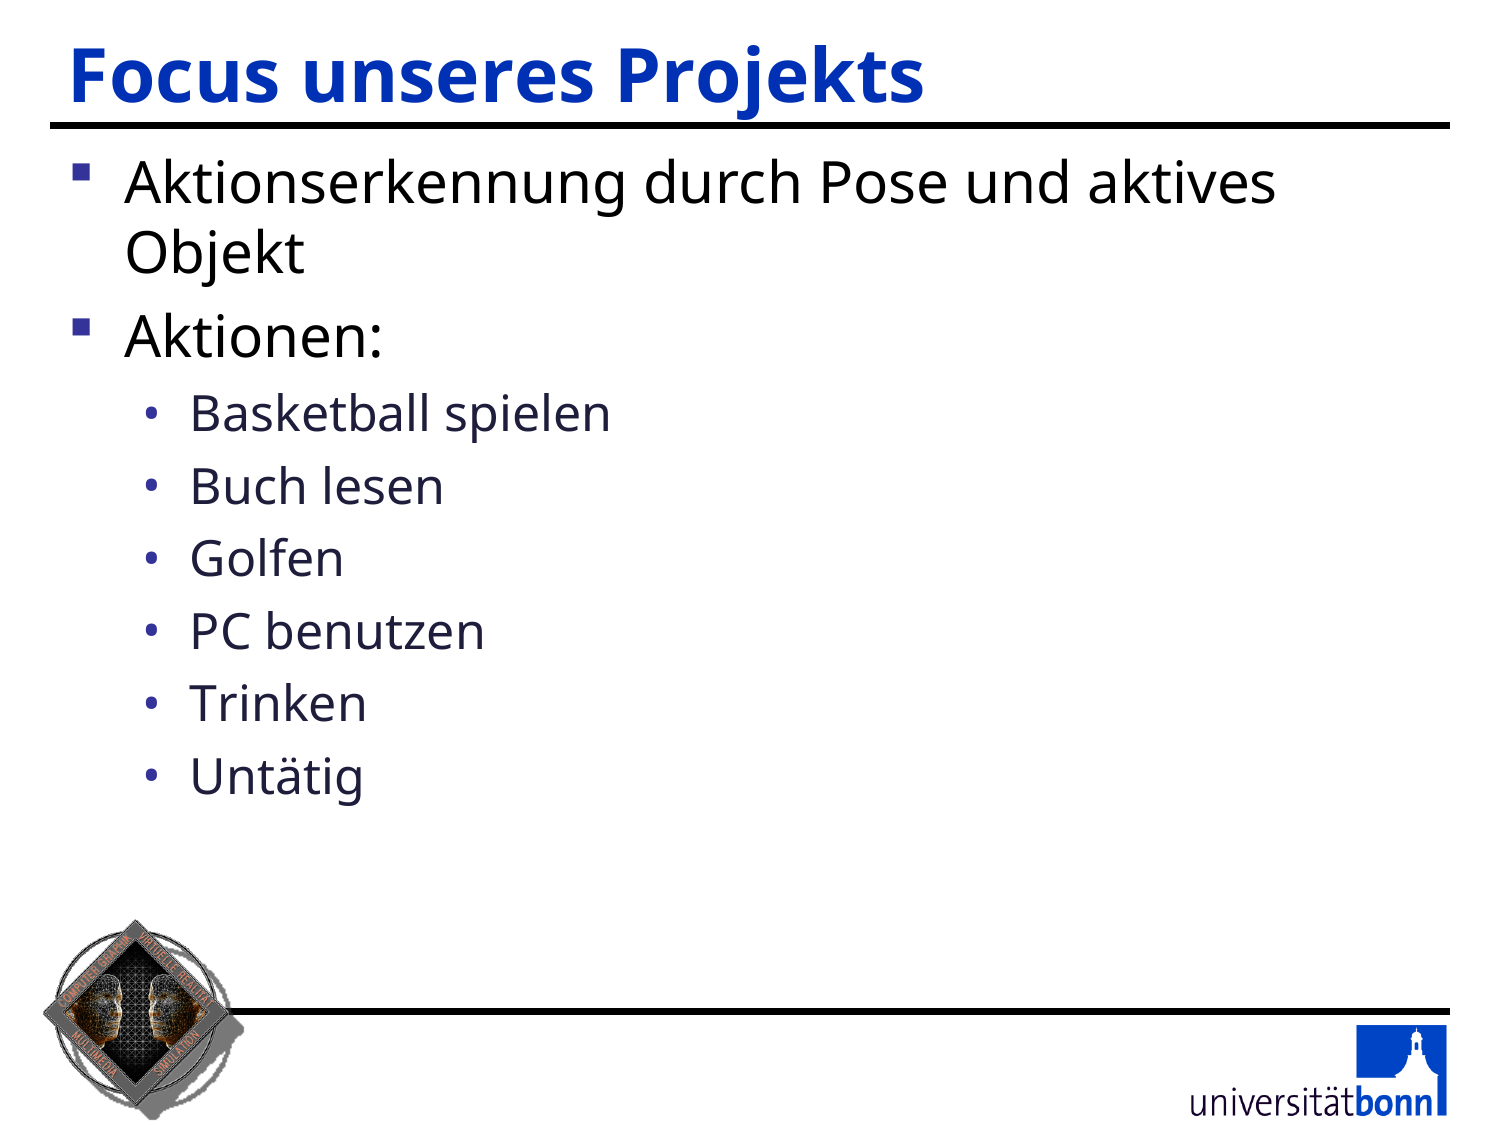

# Focus unseres Projekts
Aktionserkennung durch Pose und aktives Objekt
Aktionen:
Basketball spielen
Buch lesen
Golfen
PC benutzen
Trinken
Untätig